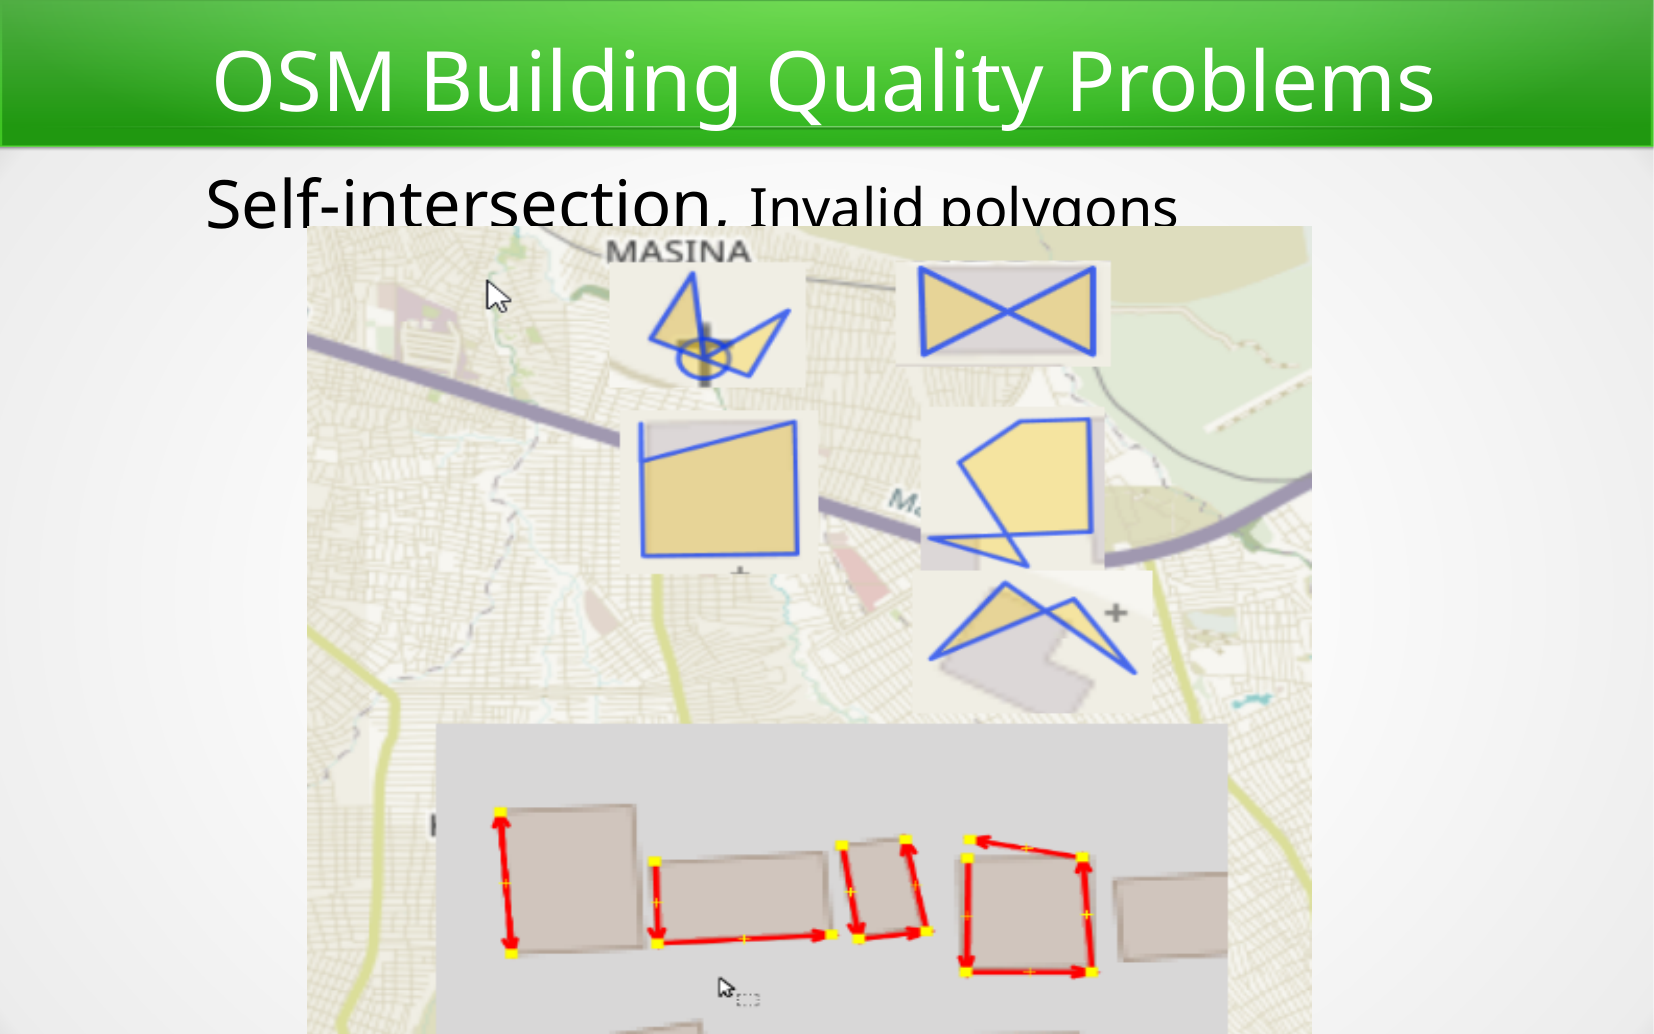

# OSM Building Quality Problems
 Self-intersection, Invalid polygons